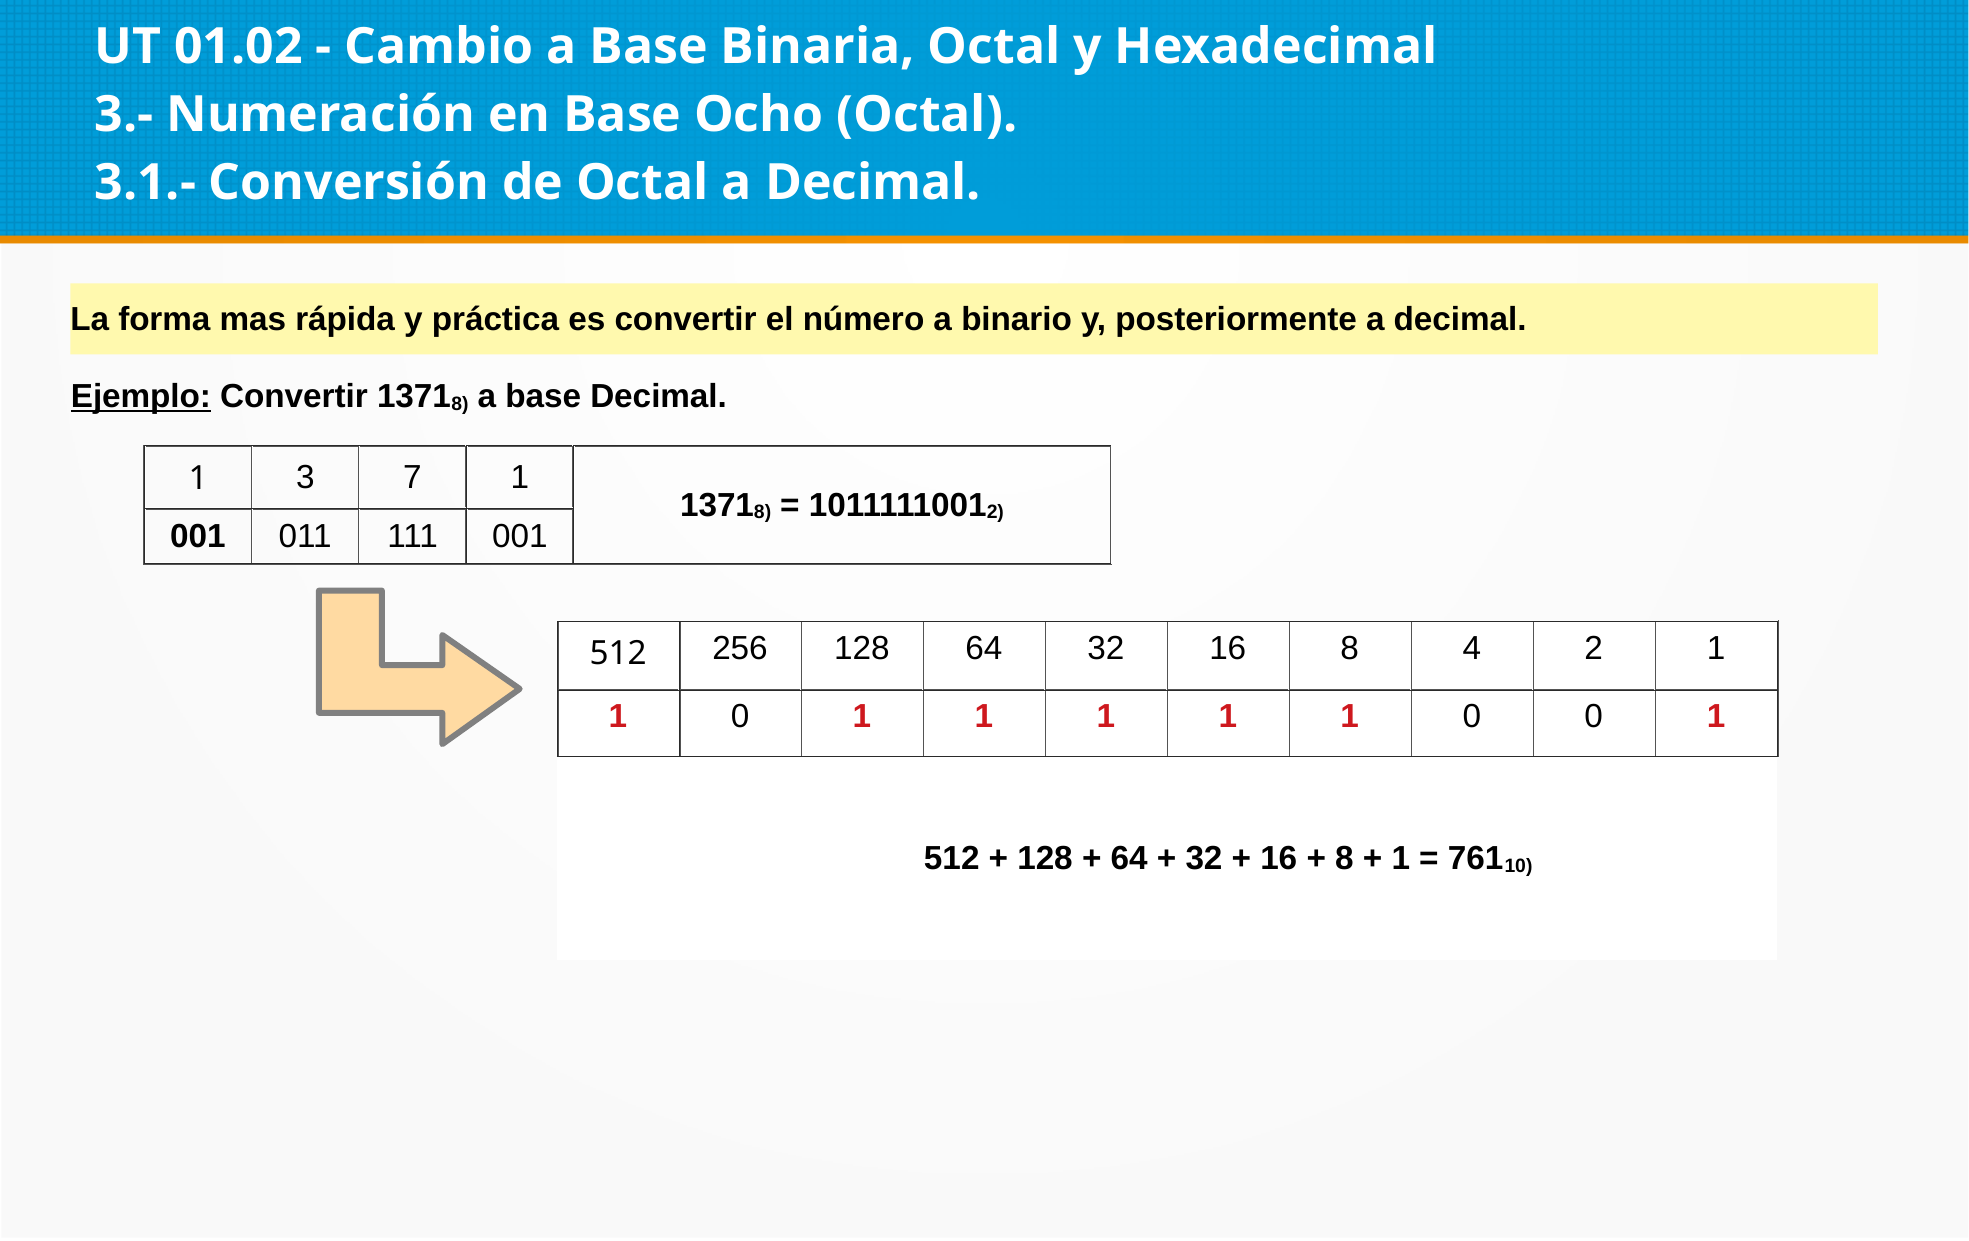

# UT 01.02 - Cambio a Base Binaria, Octal y Hexadecimal 3.- Numeración en Base Ocho (Octal). 3.1.- Conversión de Octal a Decimal.
La forma mas rápida y práctica es convertir el número a binario y, posteriormente a decimal.
Ejemplo: Convertir 13718) a base Decimal.
| 1 | 3 | 7 | 1 | 13718) = 10111110012) |
| --- | --- | --- | --- | --- |
| 001 | 011 | 111 | 001 | |
| 512 | 256 | 128 | 64 | 32 | 16 | 8 | 4 | 2 | 1 |
| --- | --- | --- | --- | --- | --- | --- | --- | --- | --- |
| 1 | 0 | 1 | 1 | 1 | 1 | 1 | 0 | 0 | 1 |
| | 512 + 128 + 64 + 32 + 16 + 8 + 1 = 76110) | | | | | | | | |